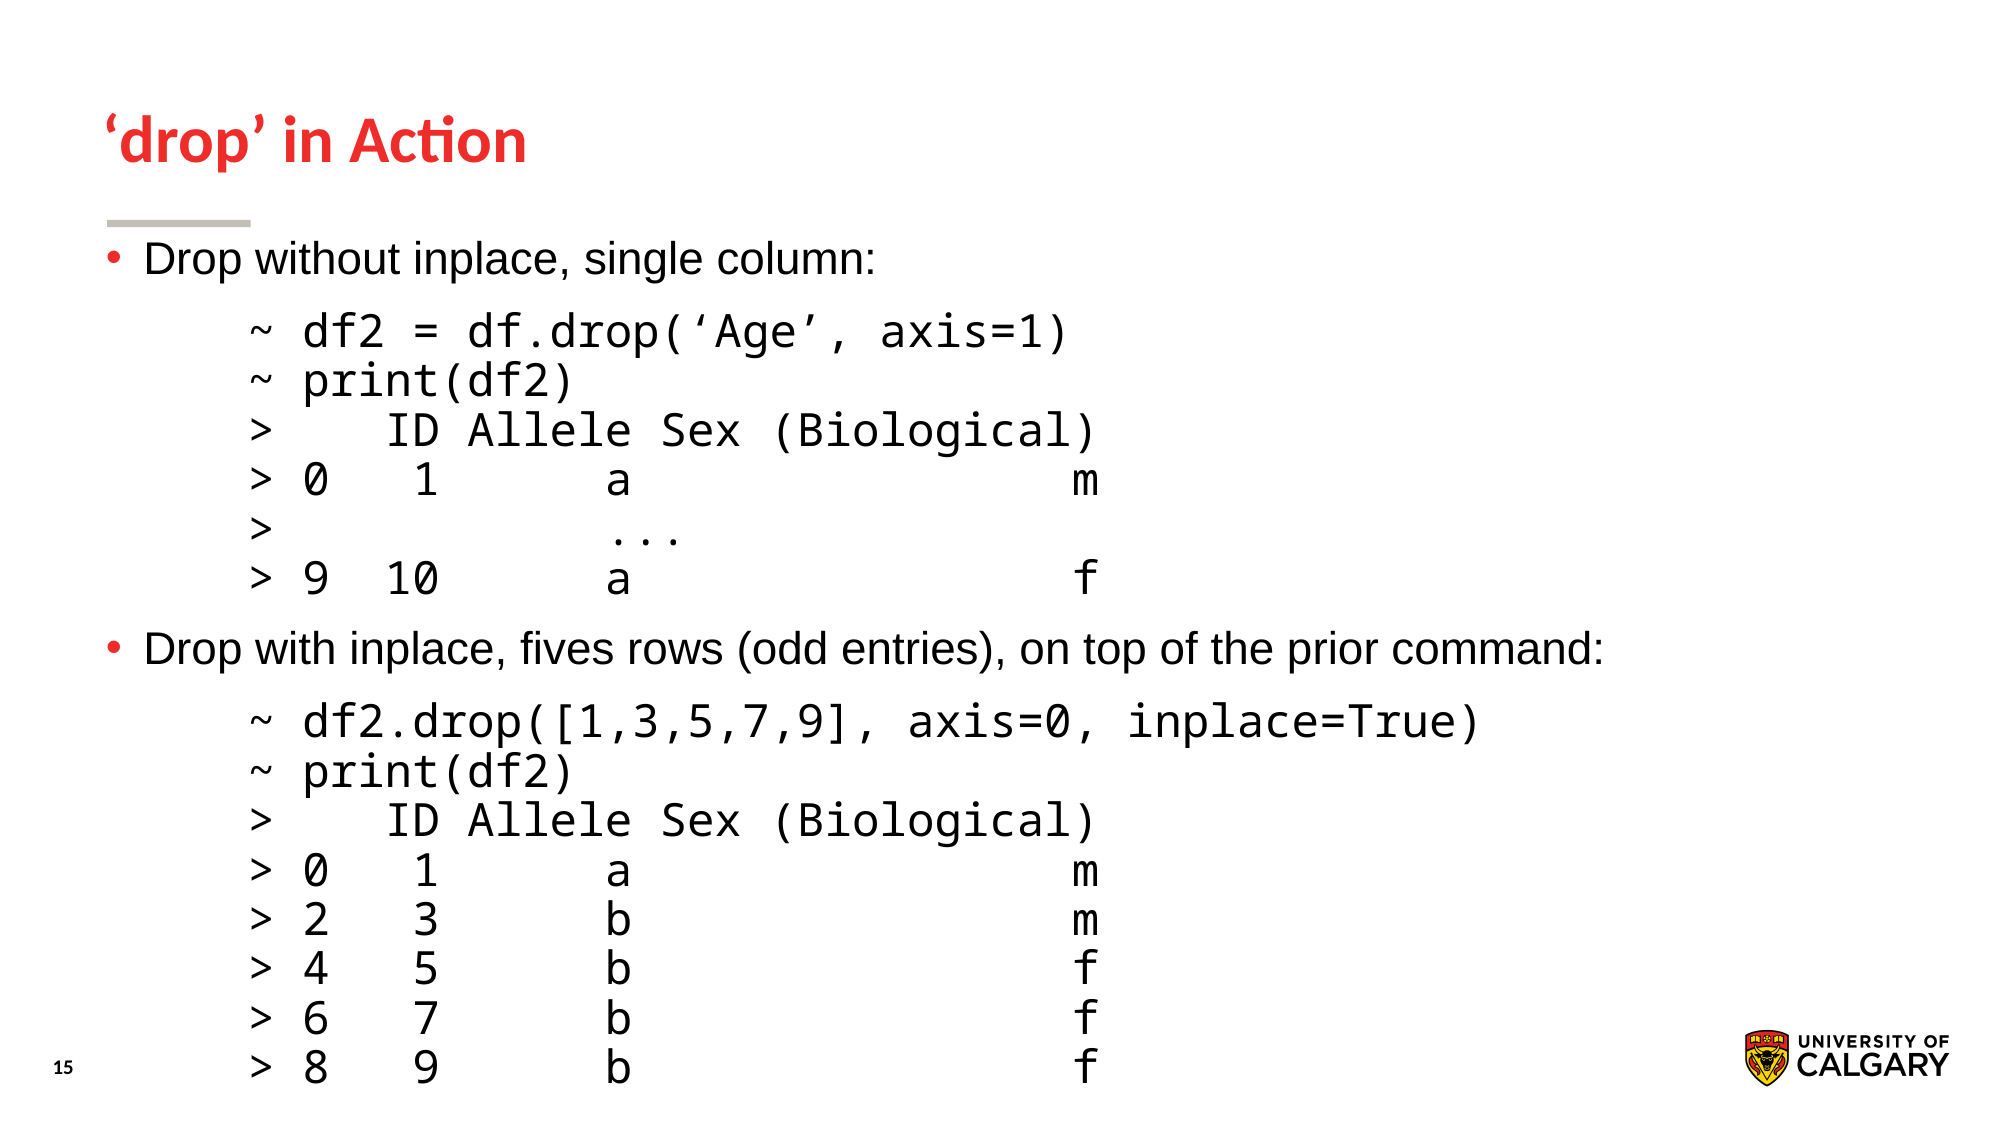

# ‘drop’ in Action
Drop without inplace, single column:
~ df2 = df.drop(‘Age’, axis=1)
~ print(df2)
> ID Allele Sex (Biological)
> 0 1 a m
> ...
> 9 10 a f
Drop with inplace, fives rows (odd entries), on top of the prior command:
~ df2.drop([1,3,5,7,9], axis=0, inplace=True)
~ print(df2)
> ID Allele Sex (Biological)
> 0 1 a m
> 2 3 b m
> 4 5 b f
> 6 7 b f
> 8 9 b f